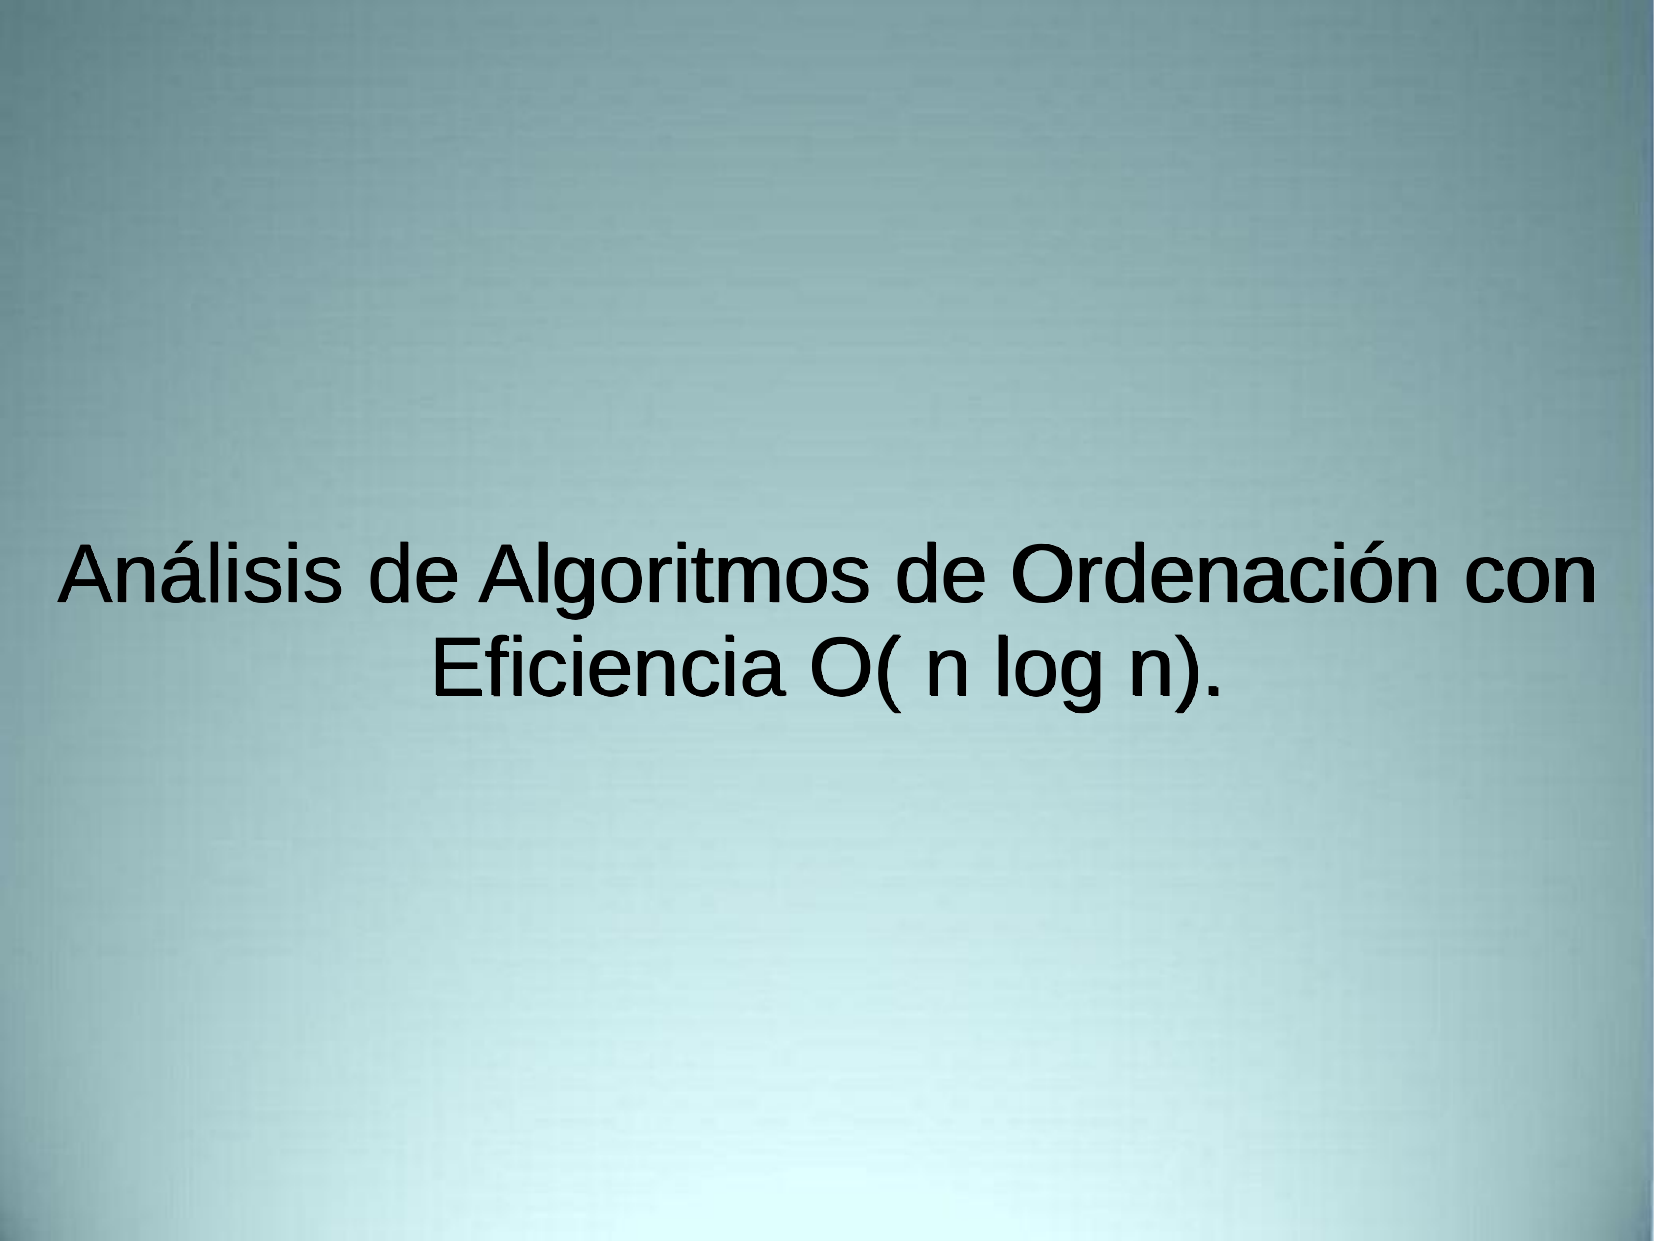

#
Análisis de Algoritmos de Ordenación con Eficiencia O( n log n).